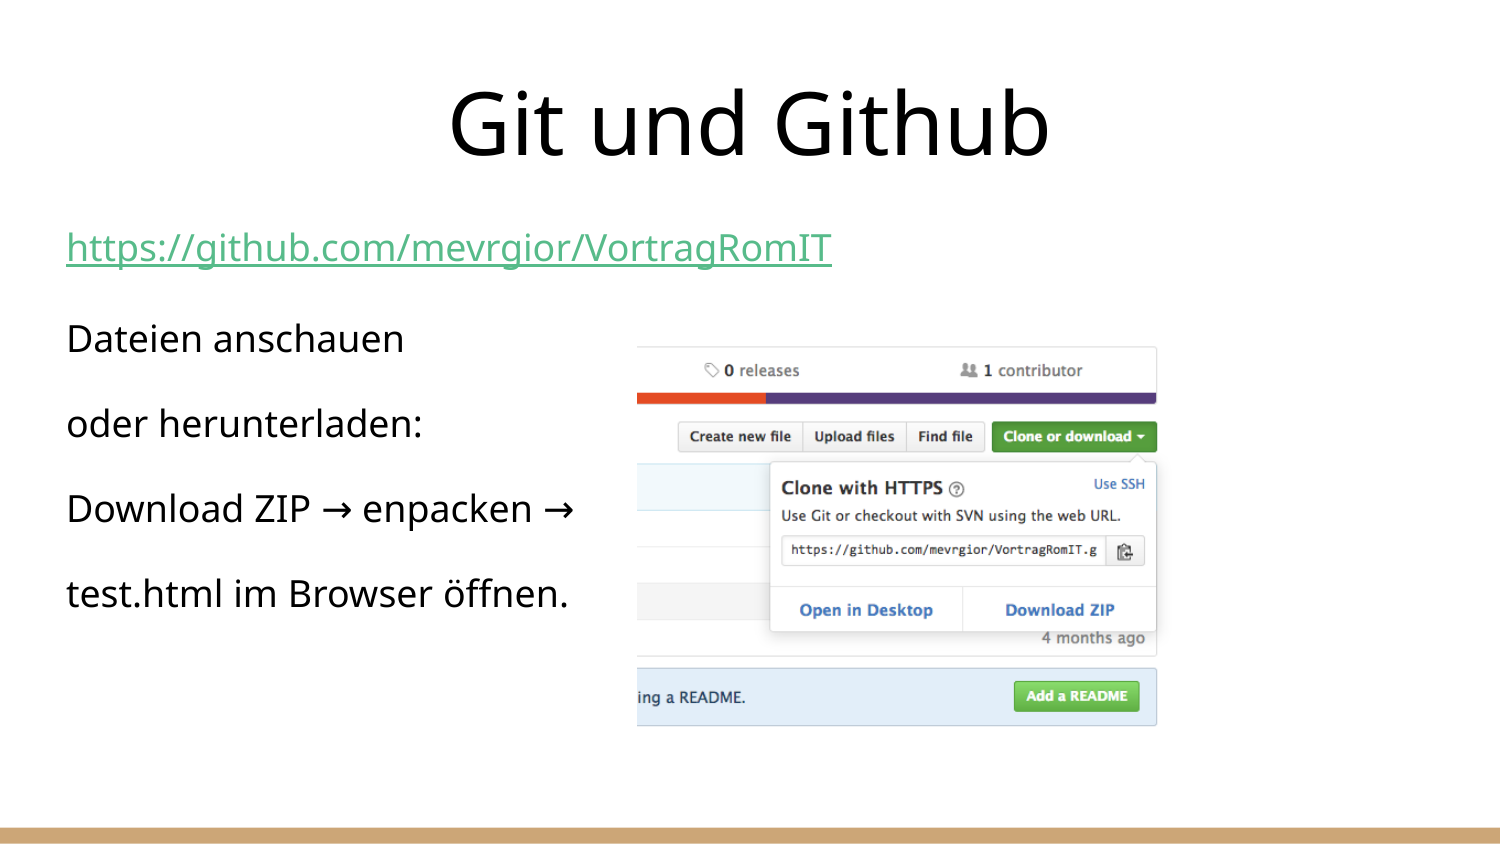

# Git und Github
https://github.com/mevrgior/VortragRomIT
Dateien anschauen
oder herunterladen:
Download ZIP → enpacken →
test.html im Browser öffnen.